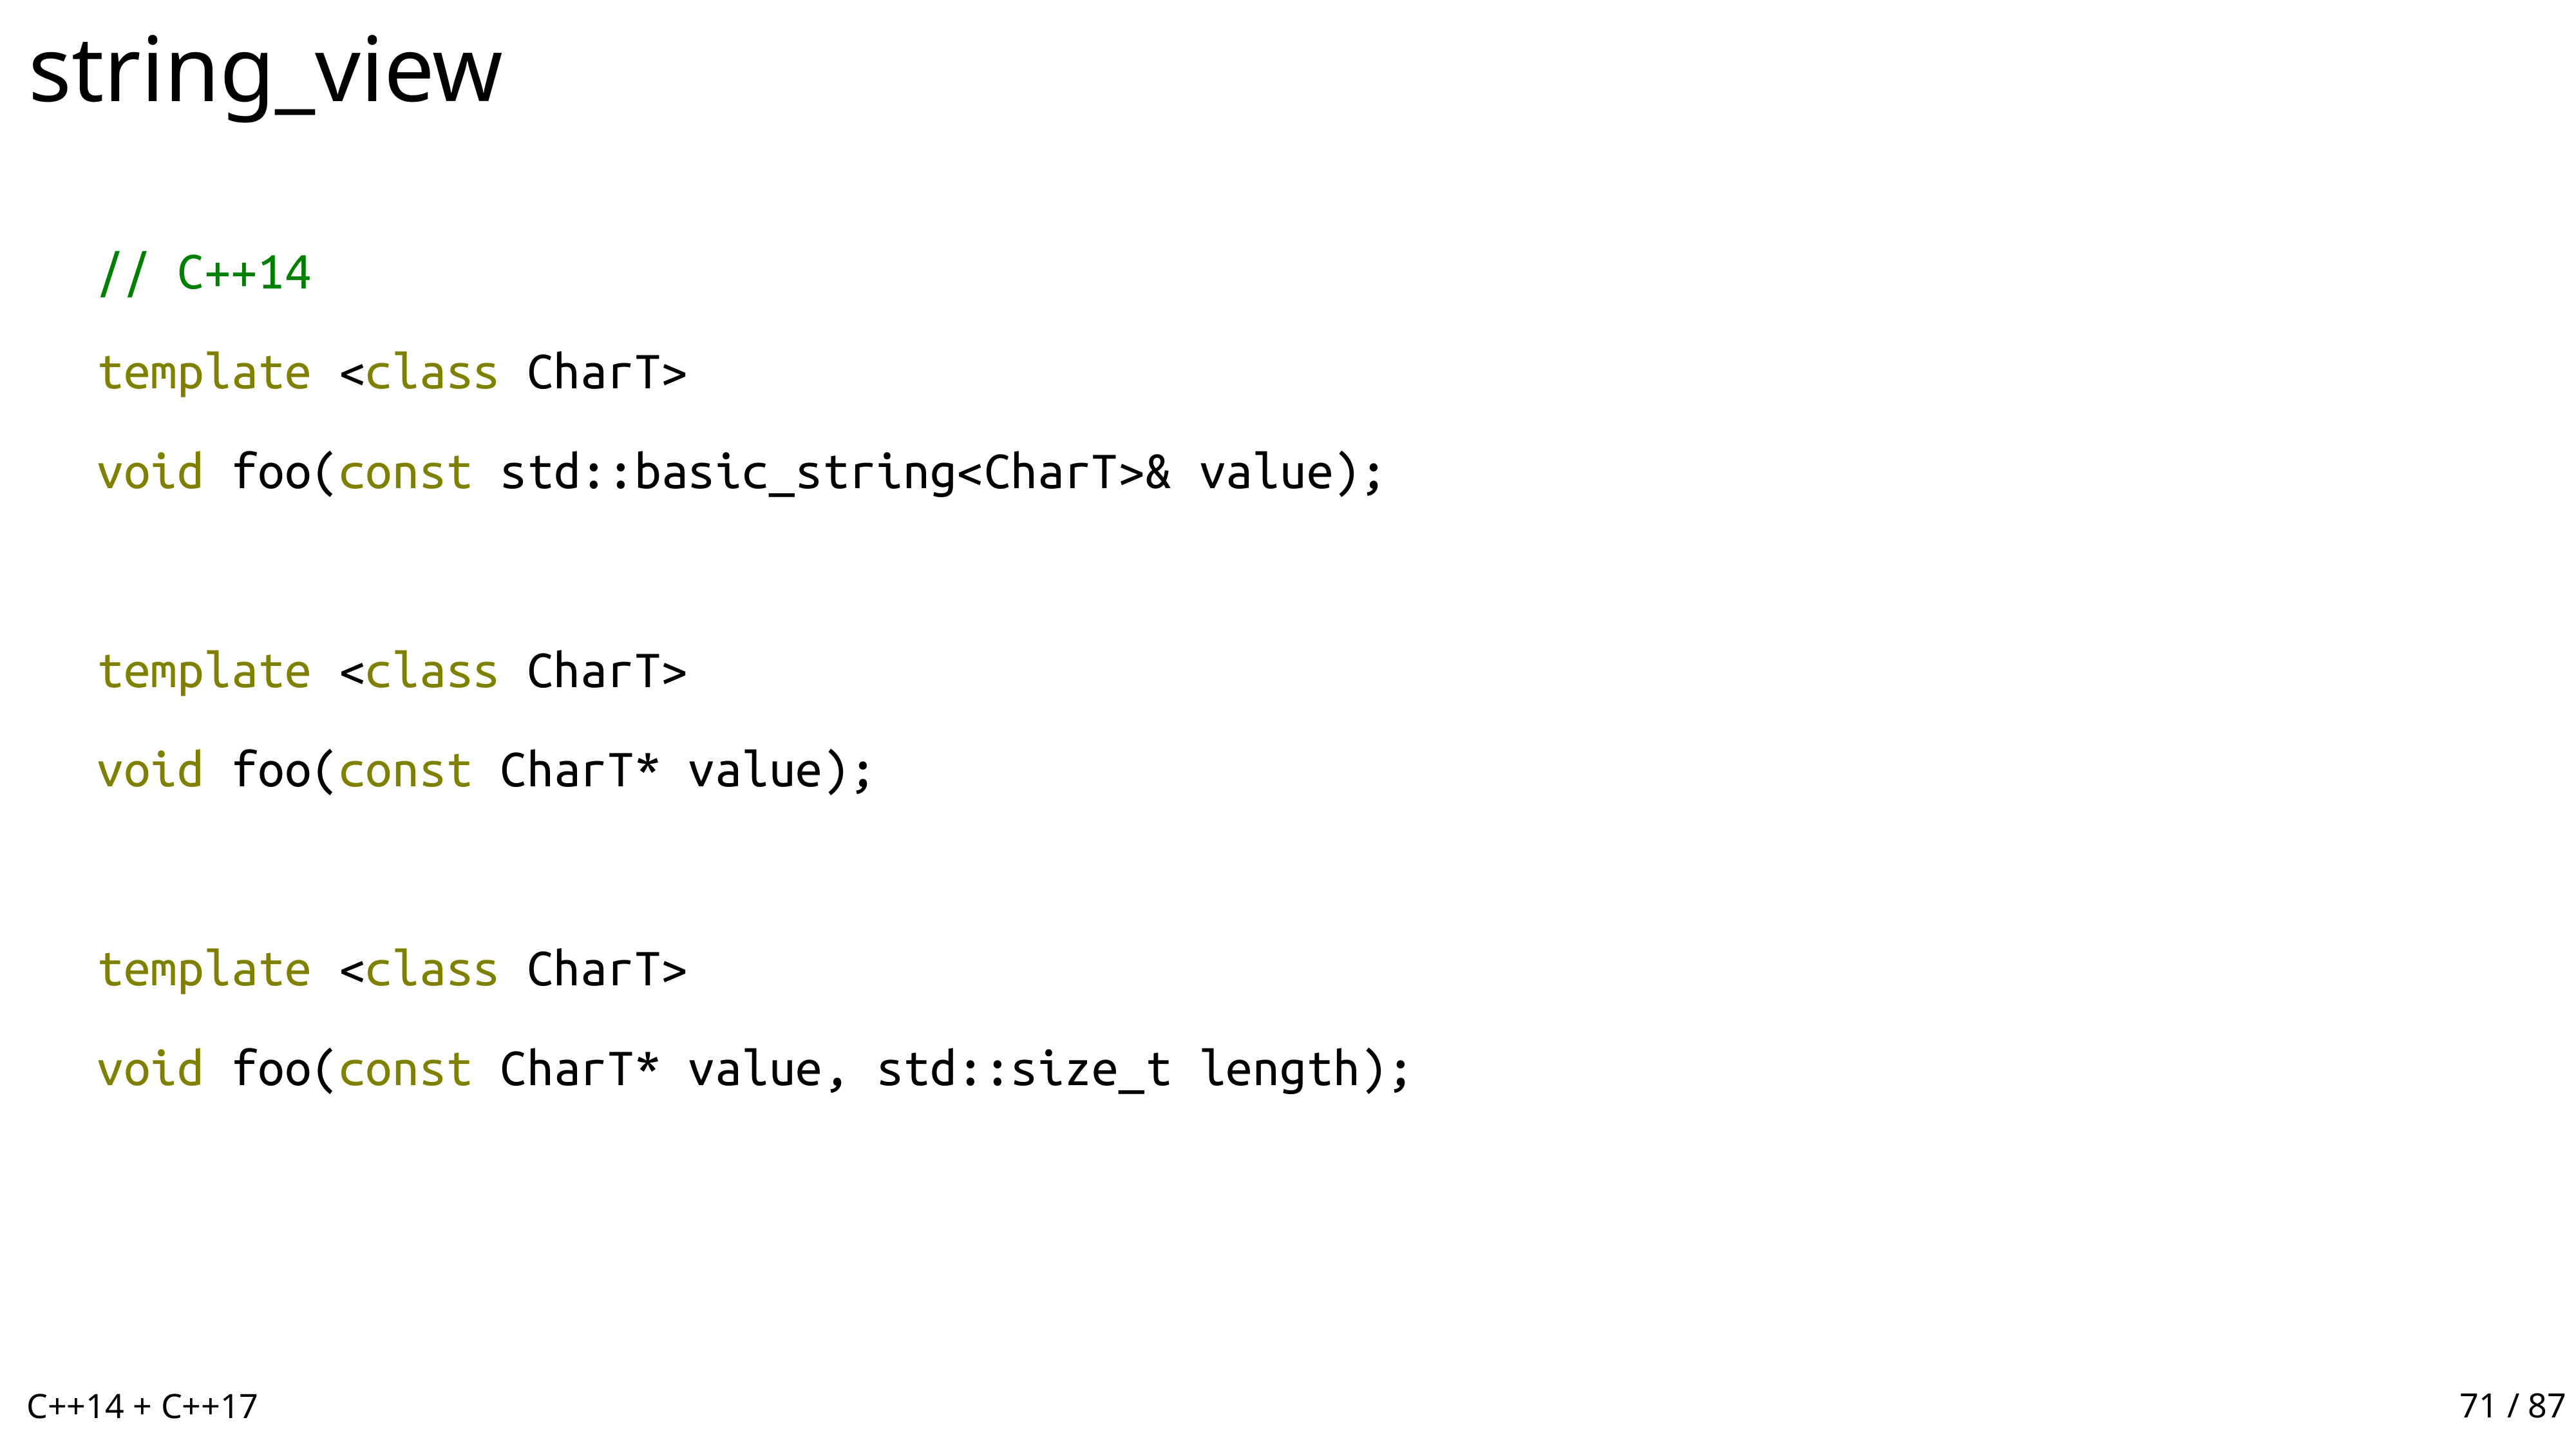

# string_view
// C++14
template <class CharT>
void foo(const std::basic_string<CharT>& value);
template <class CharT>
void foo(const CharT* value);
template <class CharT>
void foo(const CharT* value, std::size_t length);
C++14 + C++17